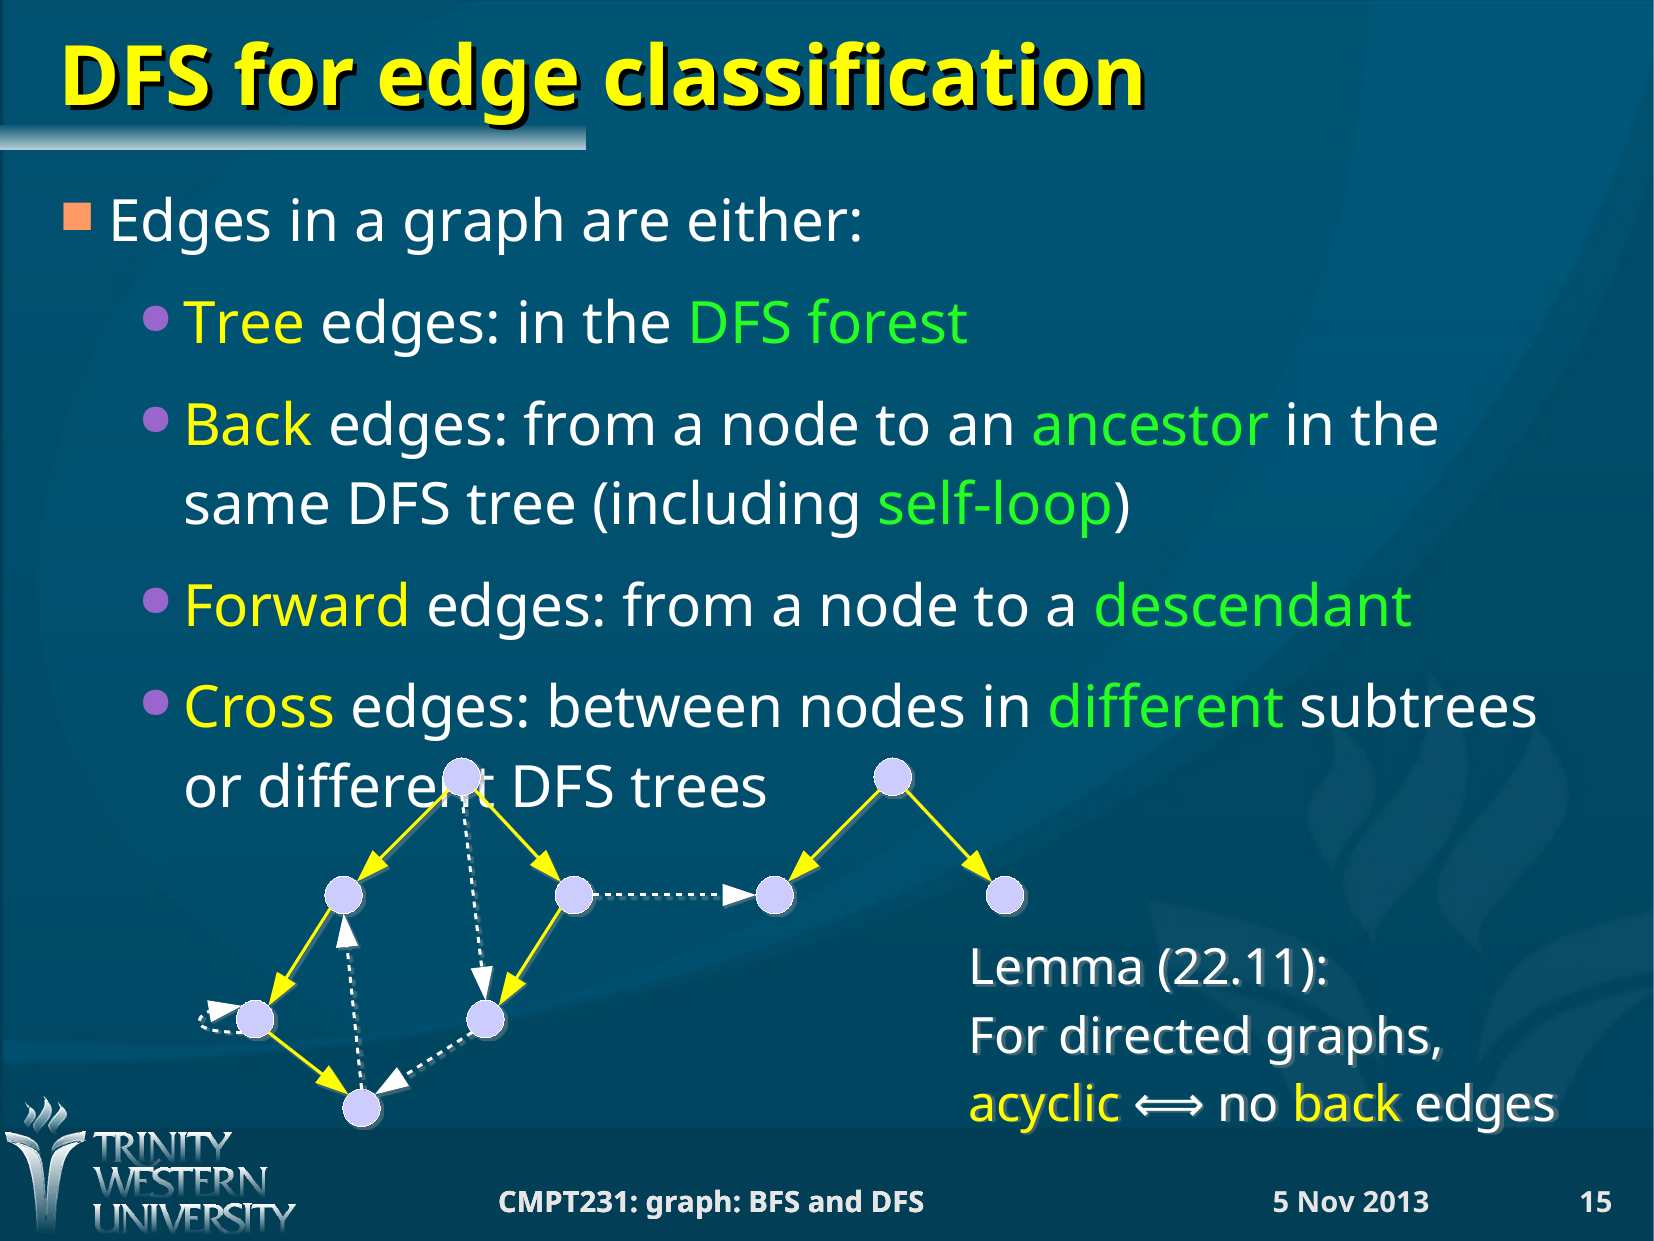

# DFS for edge classification
Edges in a graph are either:
Tree edges: in the DFS forest
Back edges: from a node to an ancestor in the same DFS tree (including self-loop)
Forward edges: from a node to a descendant
Cross edges: between nodes in different subtrees or different DFS trees
Lemma (22.11):
For directed graphs,
acyclic ⟺ no back edges
CMPT231: graph: BFS and DFS
5 Nov 2013
15